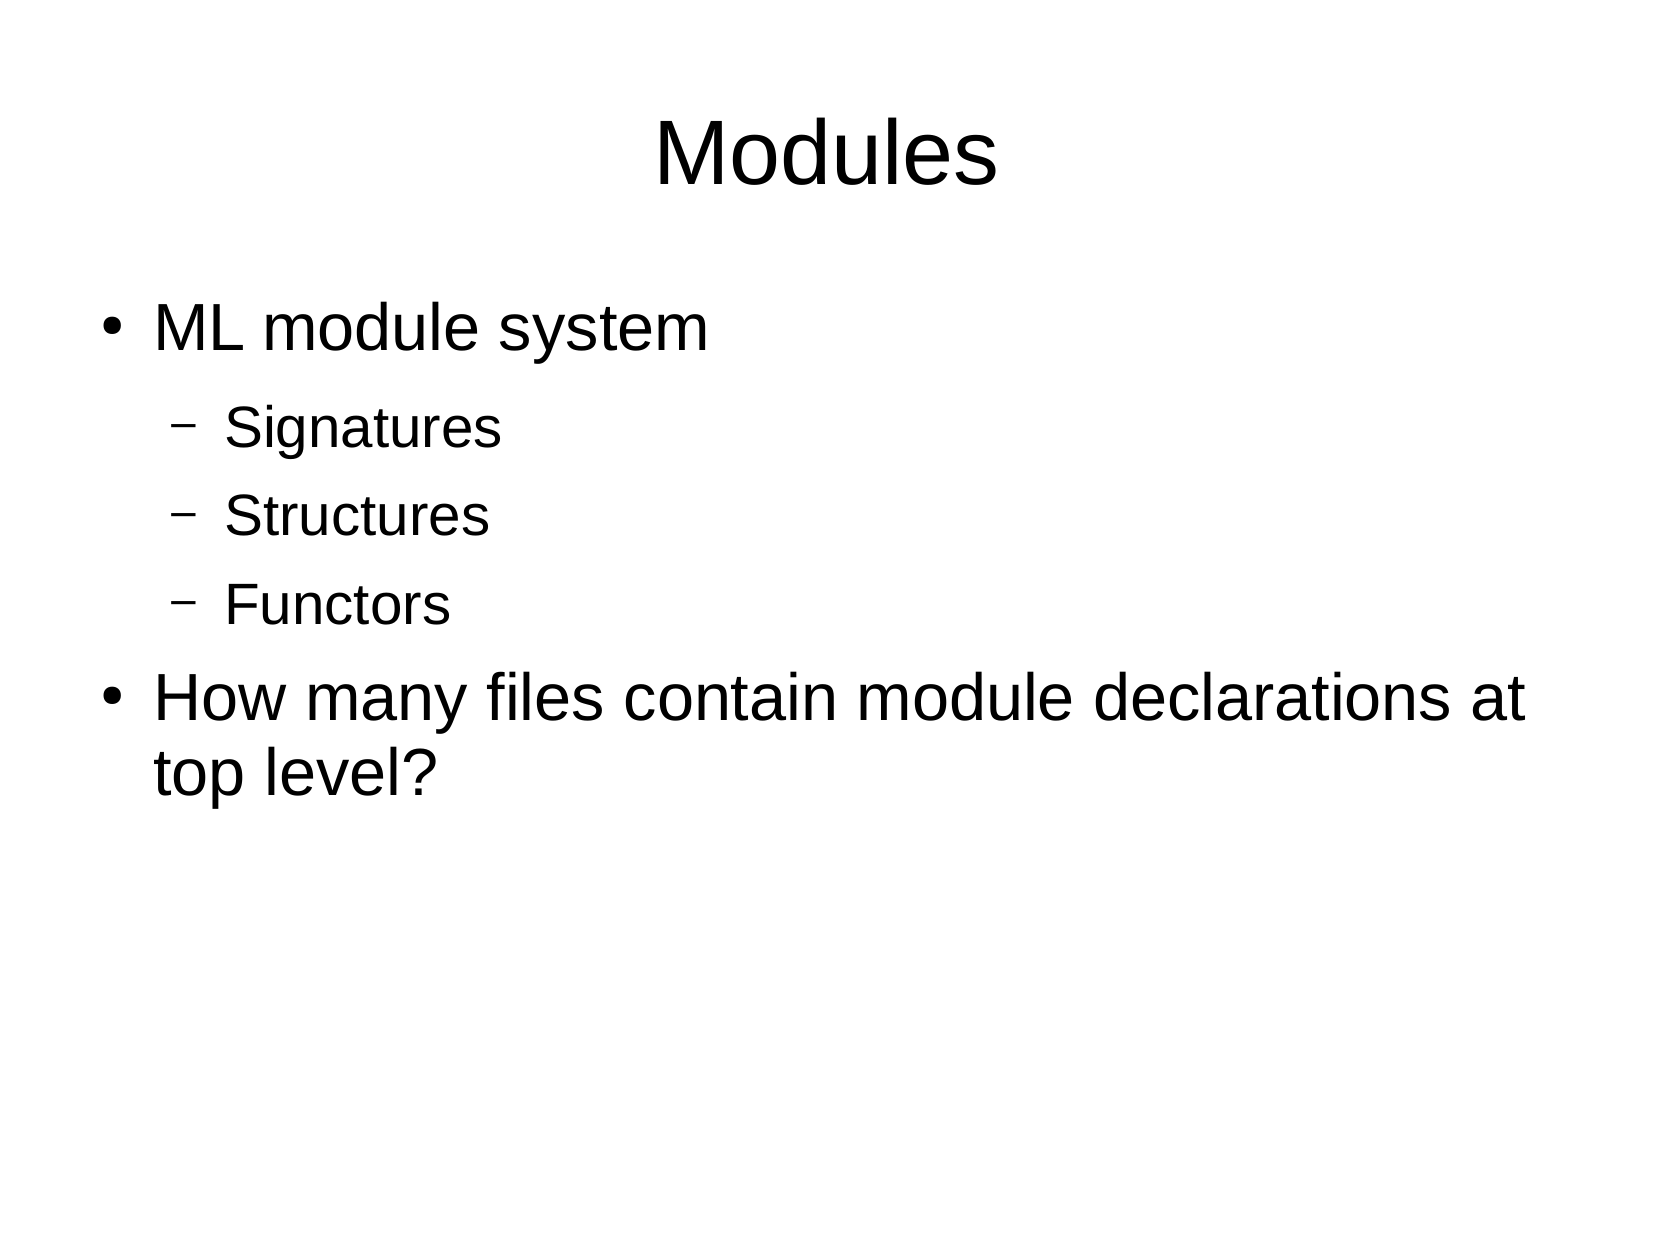

# Modules
ML module system
Signatures
Structures
Functors
How many files contain module declarations at top level?